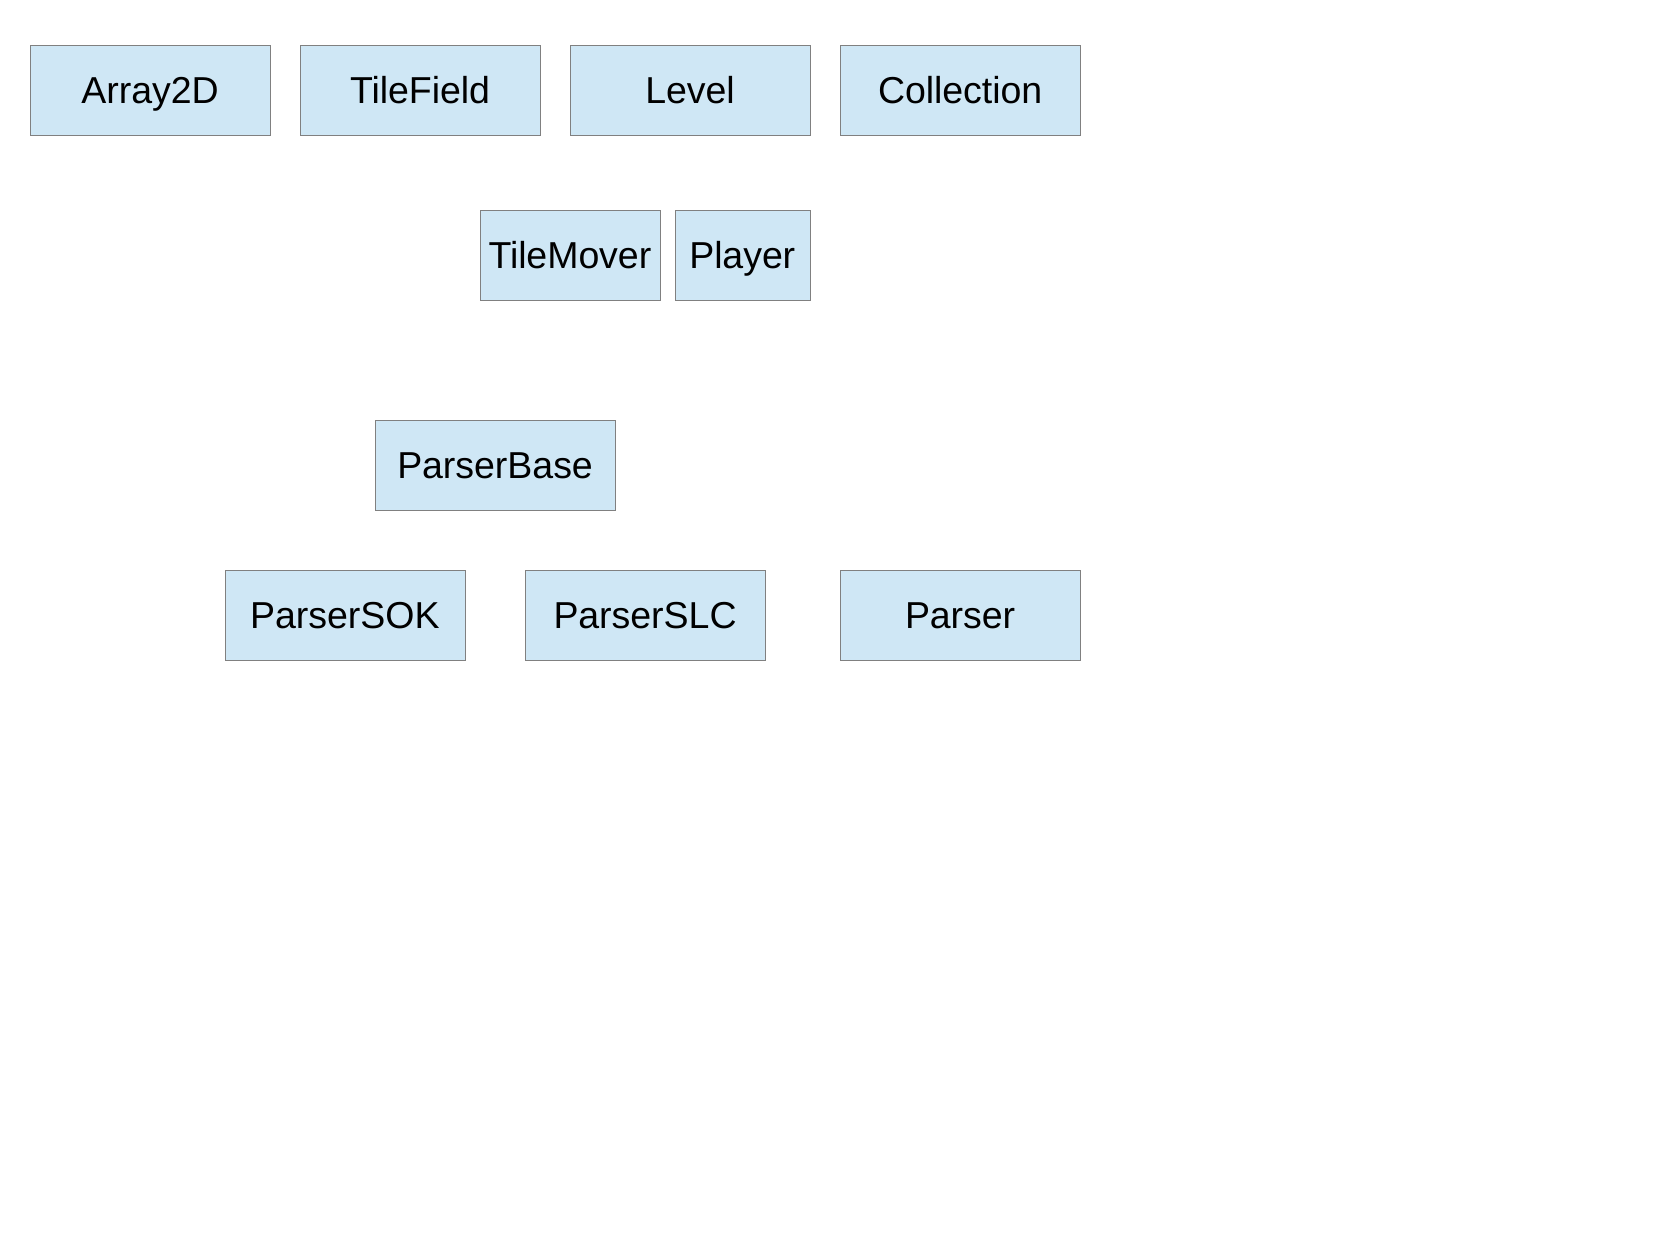

Array2D
TileField
Level
Collection
TileMover
Player
ParserBase
ParserSOK
ParserSLC
Parser